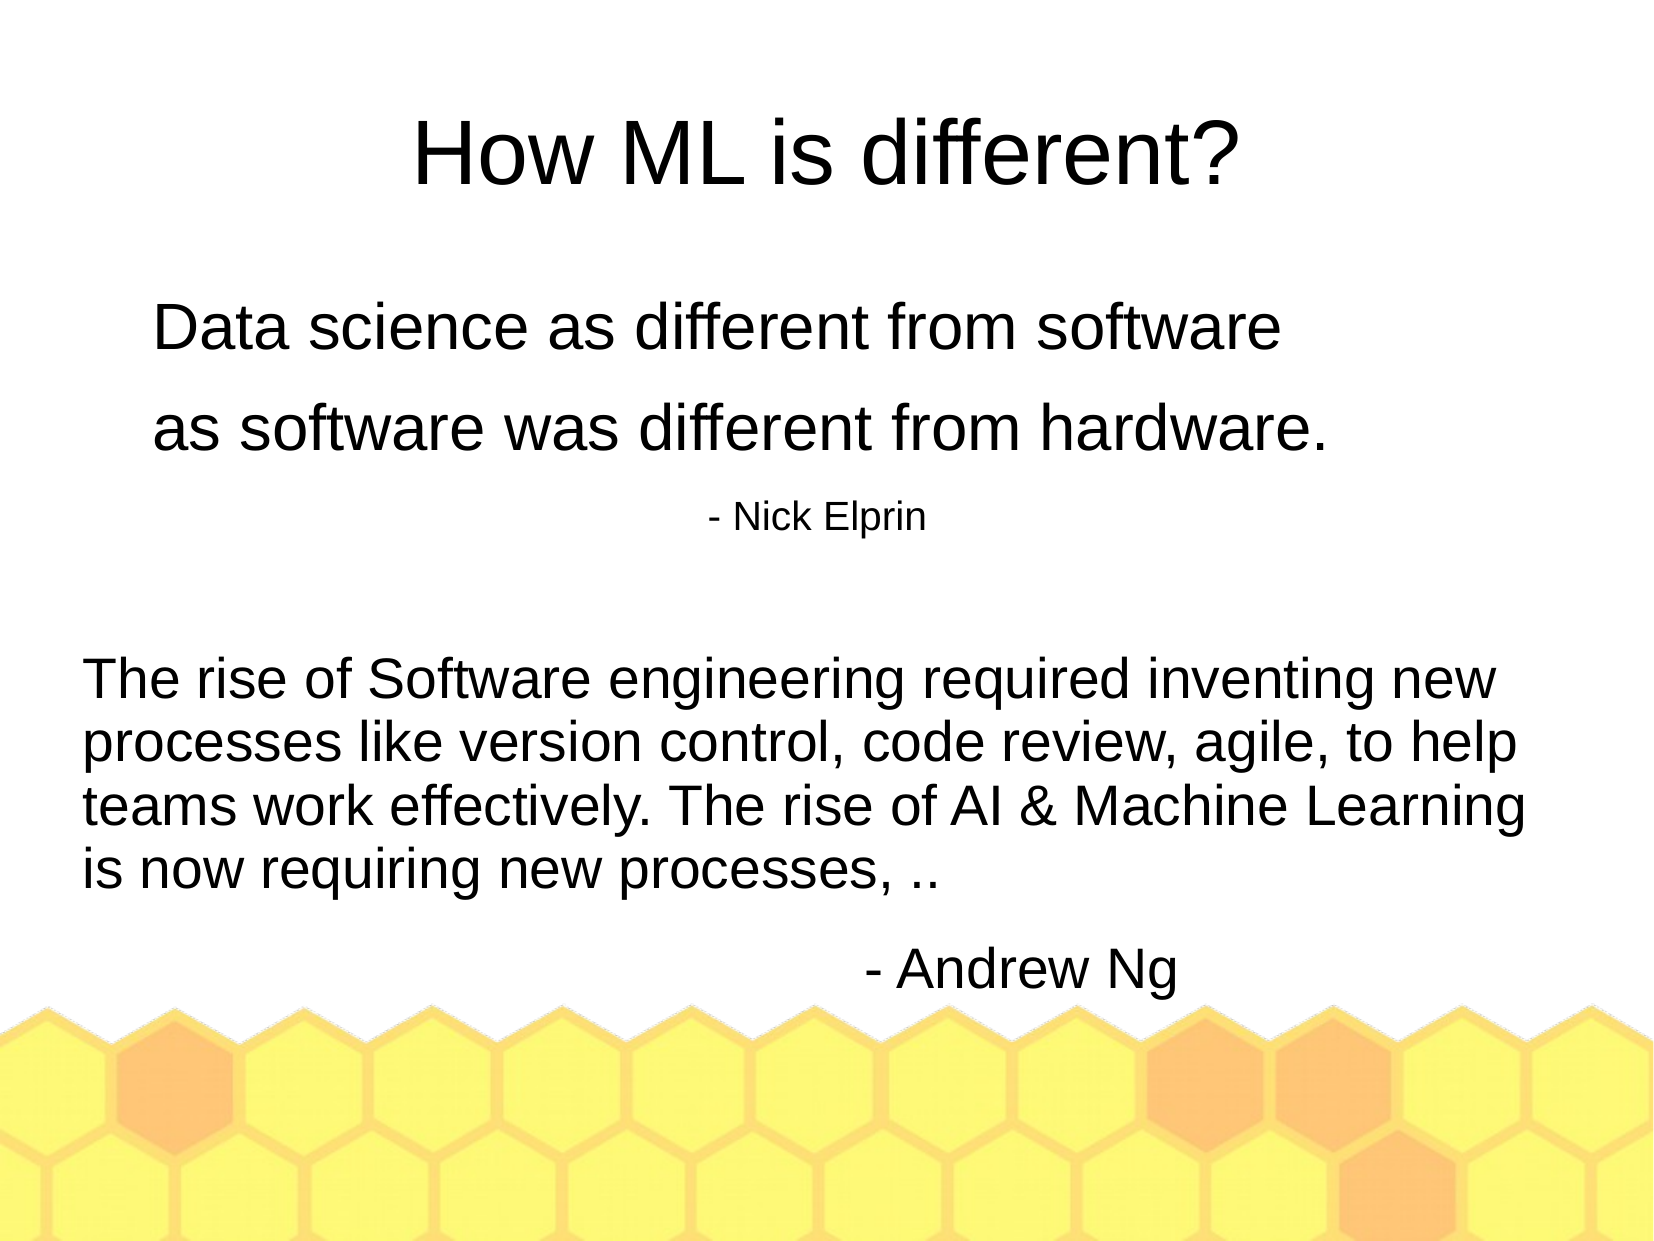

# How ML is different?
Data science as different from software
as software was different from hardware.
- Nick Elprin
The rise of Software engineering required inventing new processes like version control, code review, agile, to help teams work effectively. The rise of AI & Machine Learning is now requiring new processes, ..
 - Andrew Ng